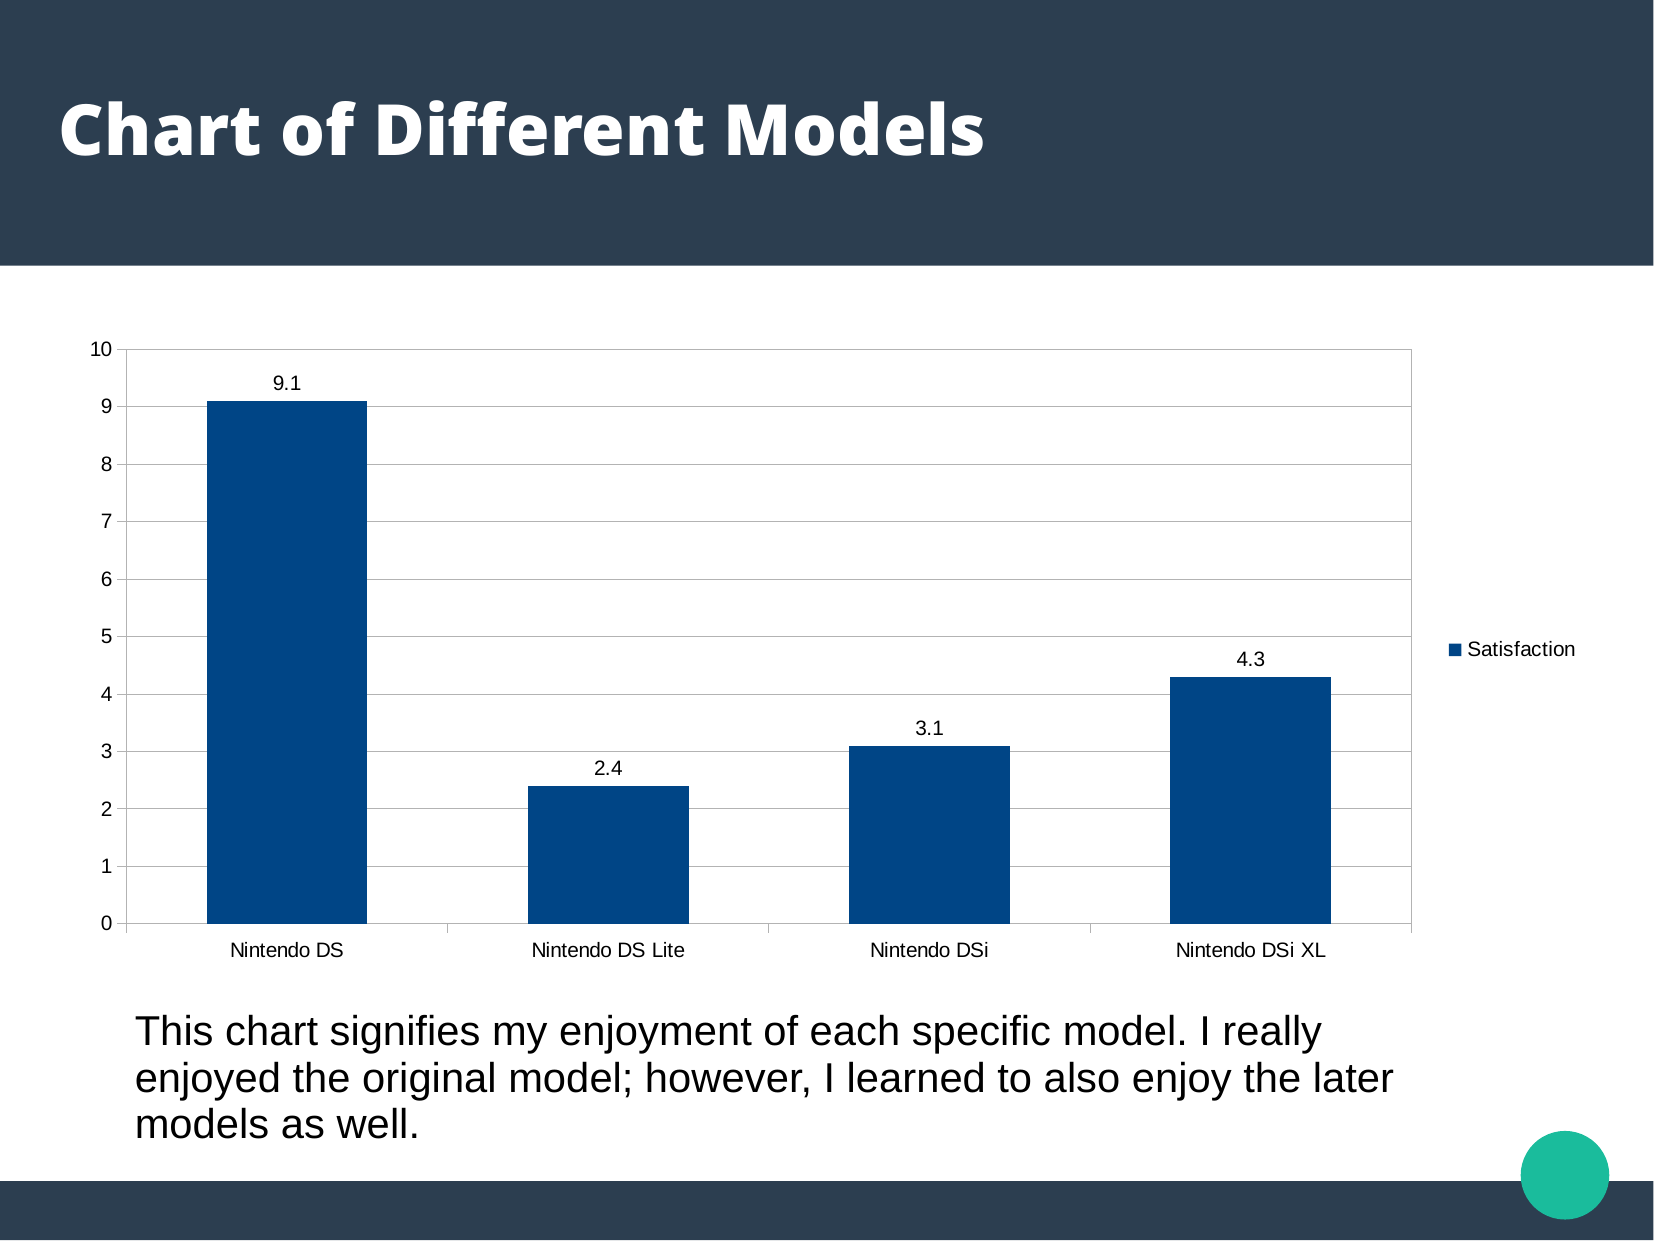

# Chart of Different Models
### Chart
| Category | Satisfaction |
|---|---|
| Nintendo DS | 9.1 |
| Nintendo DS Lite | 2.4 |
| Nintendo DSi | 3.1 |
| Nintendo DSi XL | 4.3 |This chart signifies my enjoyment of each specific model. I really enjoyed the original model; however, I learned to also enjoy the later models as well.